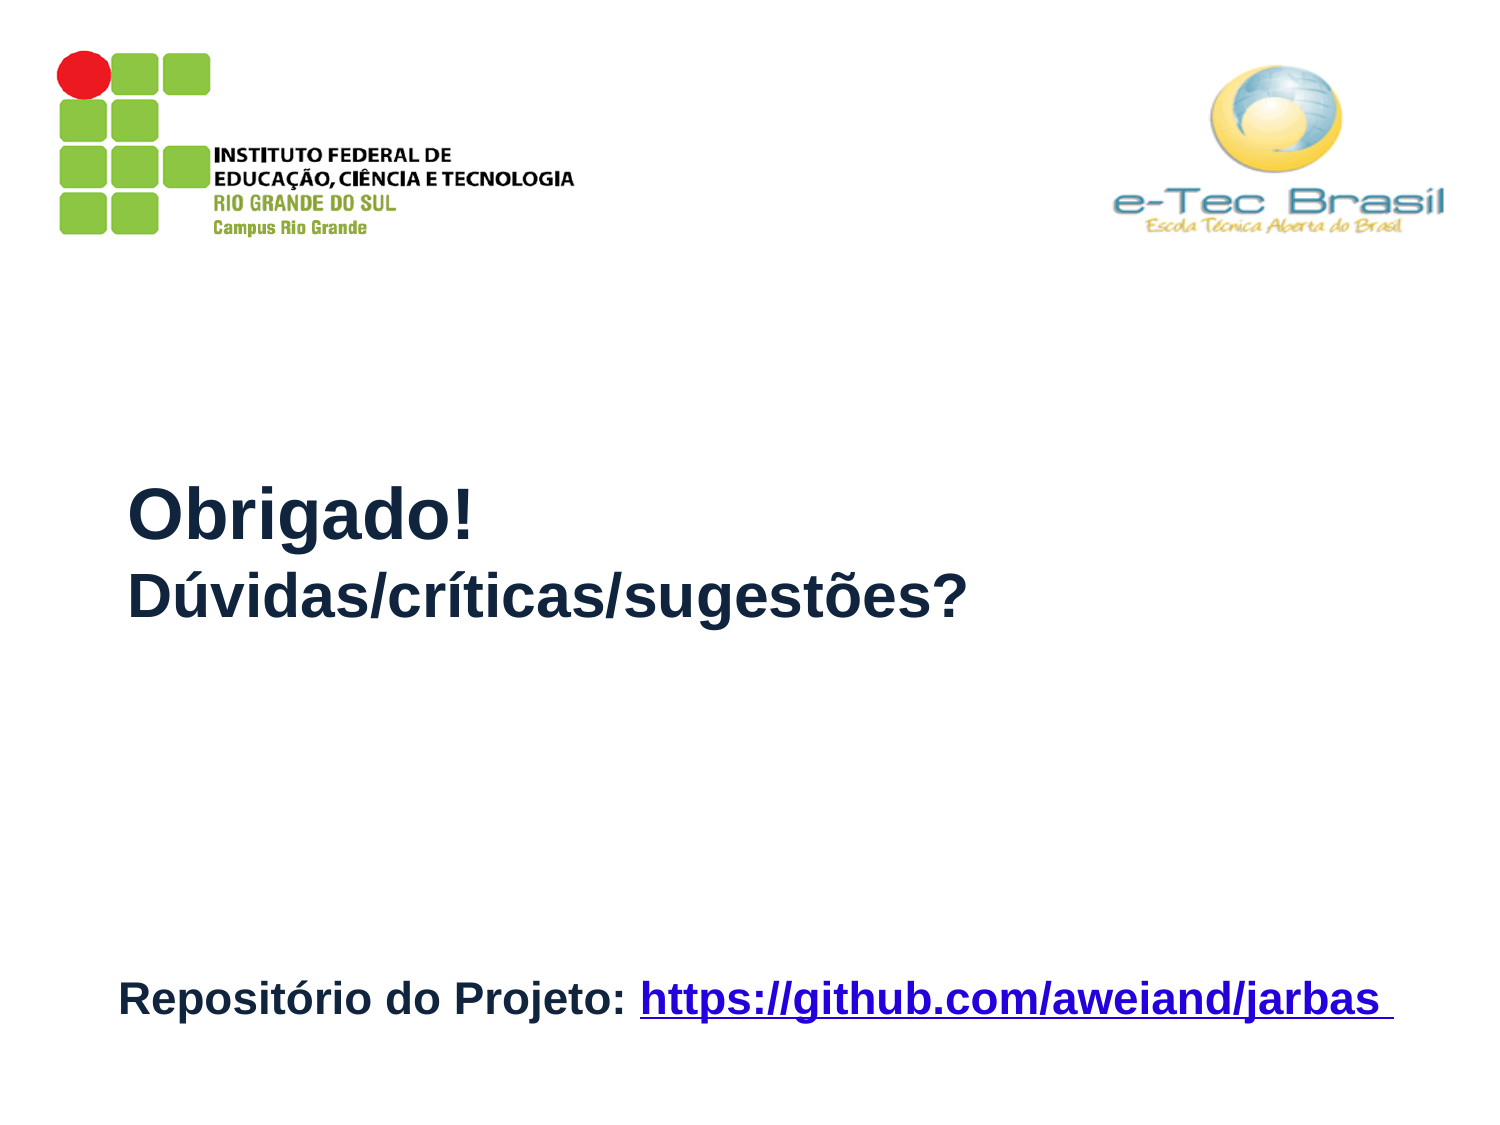

# Obrigado! Dúvidas/críticas/sugestões?
Repositório do Projeto: https://github.com/aweiand/jarbas